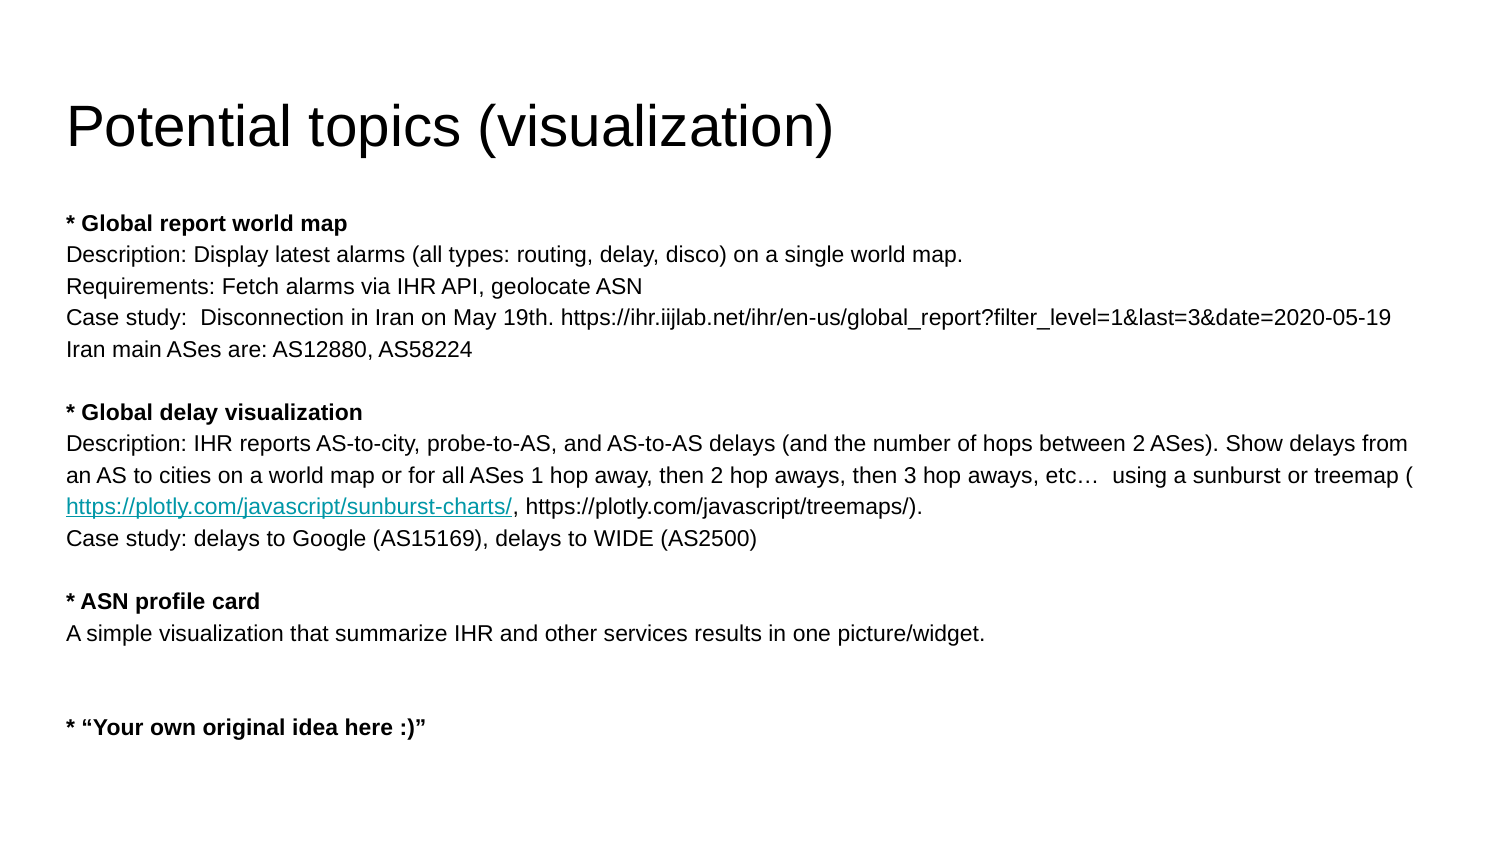

# Potential topics (visualization)
* Global report world map
Description: Display latest alarms (all types: routing, delay, disco) on a single world map.
Requirements: Fetch alarms via IHR API, geolocate ASN
Case study: Disconnection in Iran on May 19th. https://ihr.iijlab.net/ihr/en-us/global_report?filter_level=1&last=3&date=2020-05-19
Iran main ASes are: AS12880, AS58224
* Global delay visualization
Description: IHR reports AS-to-city, probe-to-AS, and AS-to-AS delays (and the number of hops between 2 ASes). Show delays from an AS to cities on a world map or for all ASes 1 hop away, then 2 hop aways, then 3 hop aways, etc… using a sunburst or treemap (https://plotly.com/javascript/sunburst-charts/, https://plotly.com/javascript/treemaps/).
Case study: delays to Google (AS15169), delays to WIDE (AS2500)
* ASN profile card
A simple visualization that summarize IHR and other services results in one picture/widget.
* “Your own original idea here :)”